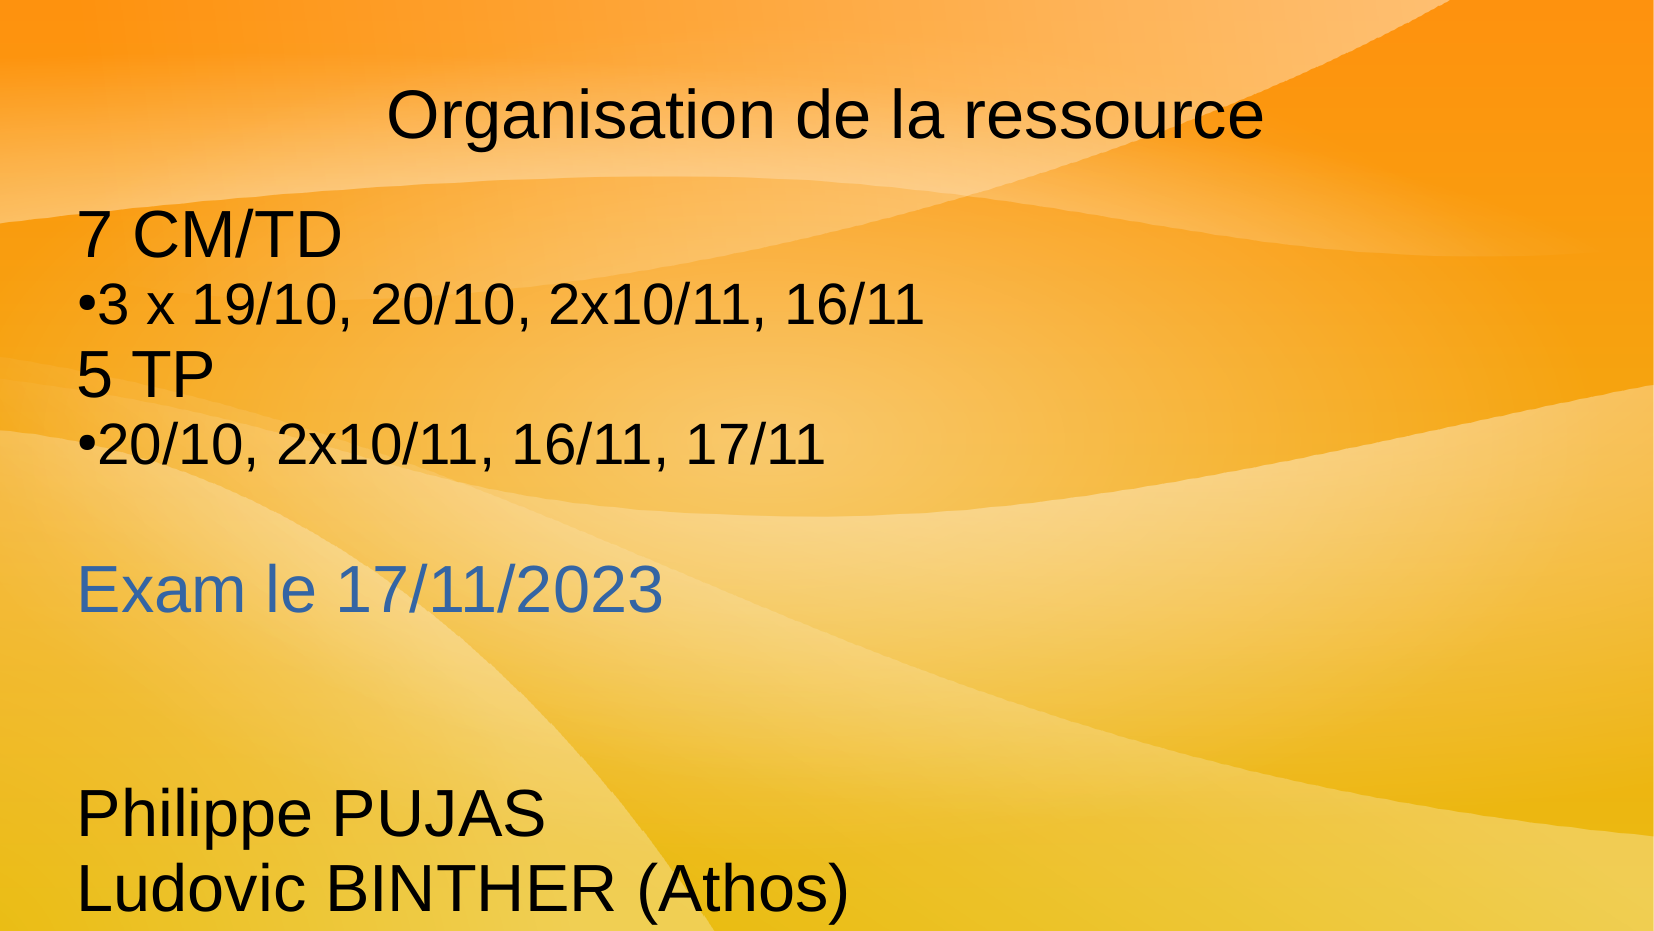

# Organisation de la ressource
7 CM/TD
3 x 19/10, 20/10, 2x10/11, 16/11
5 TP
20/10, 2x10/11, 16/11, 17/11
Exam le 17/11/2023
Philippe PUJAS
Ludovic BINTHER (Athos)